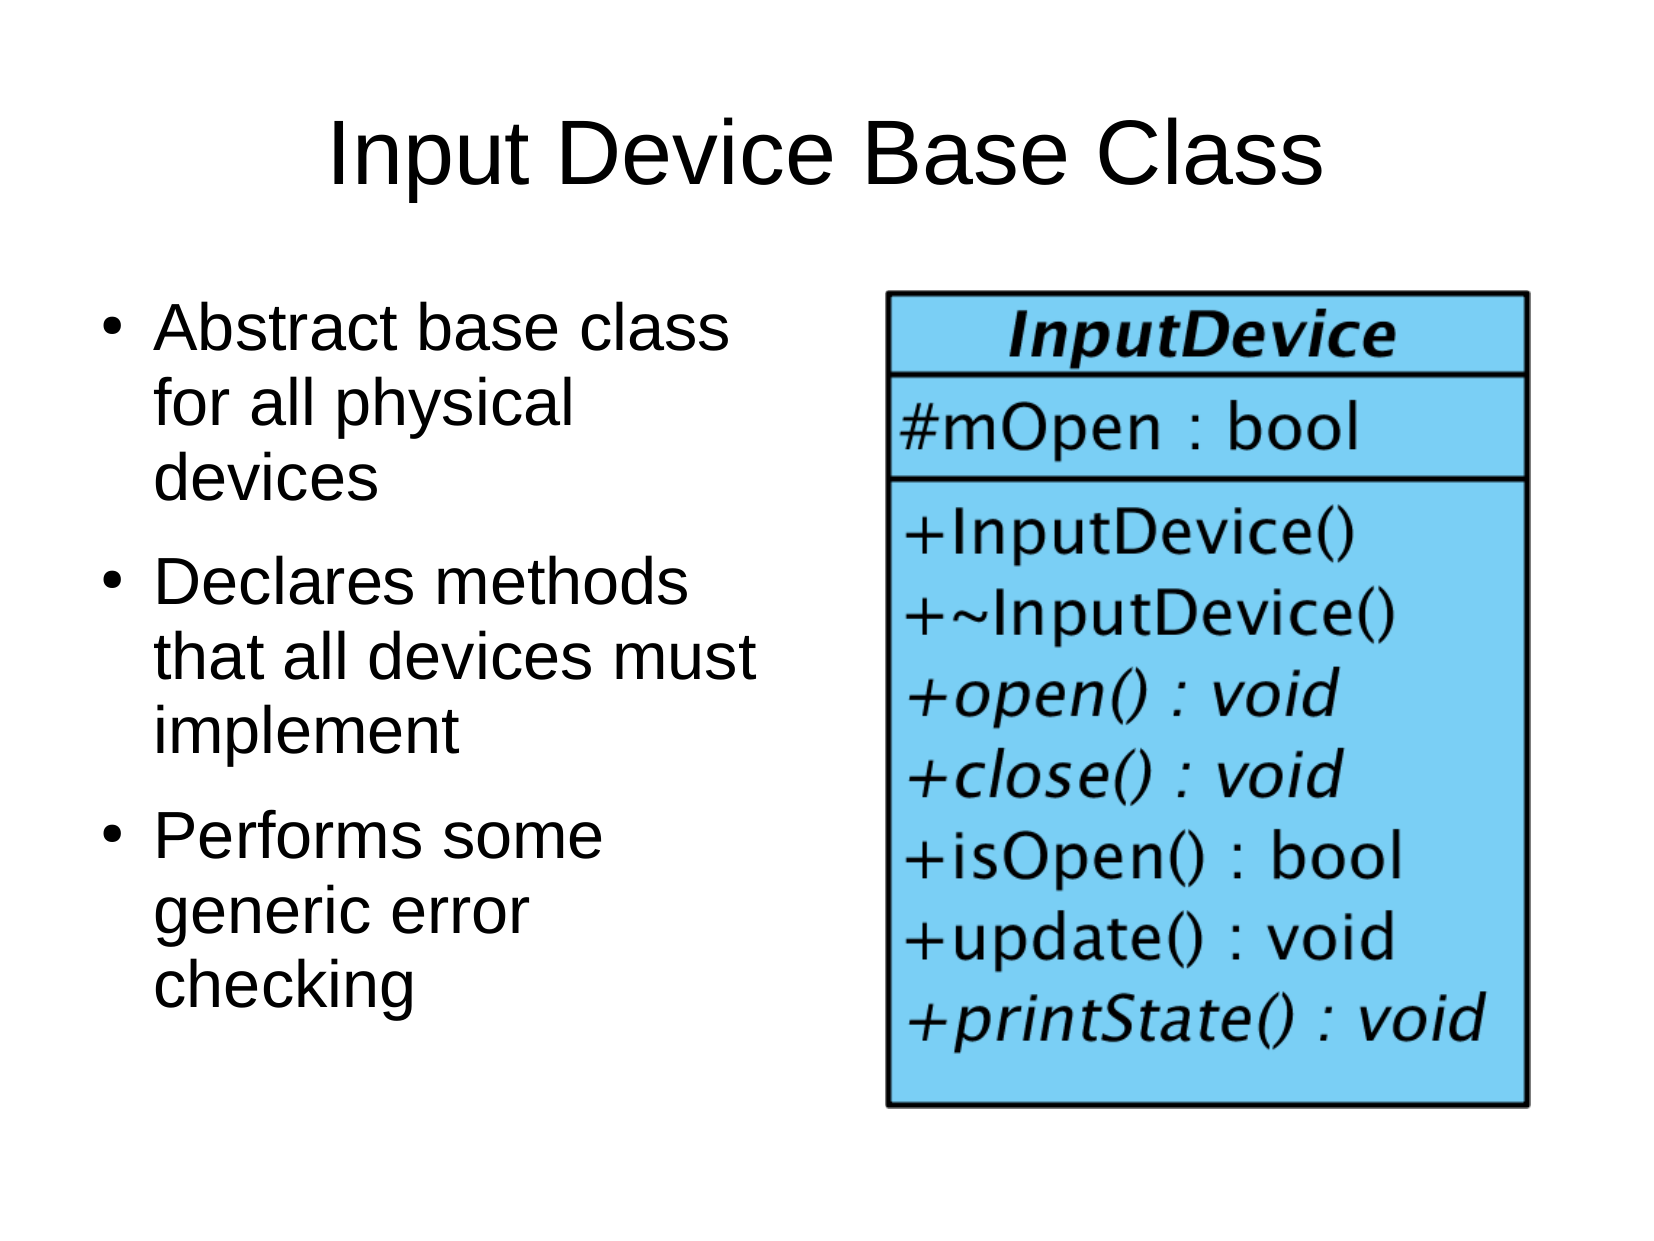

# Input Device Base Class
Abstract base class for all physical devices
Declares methods that all devices must implement
Performs some generic error checking